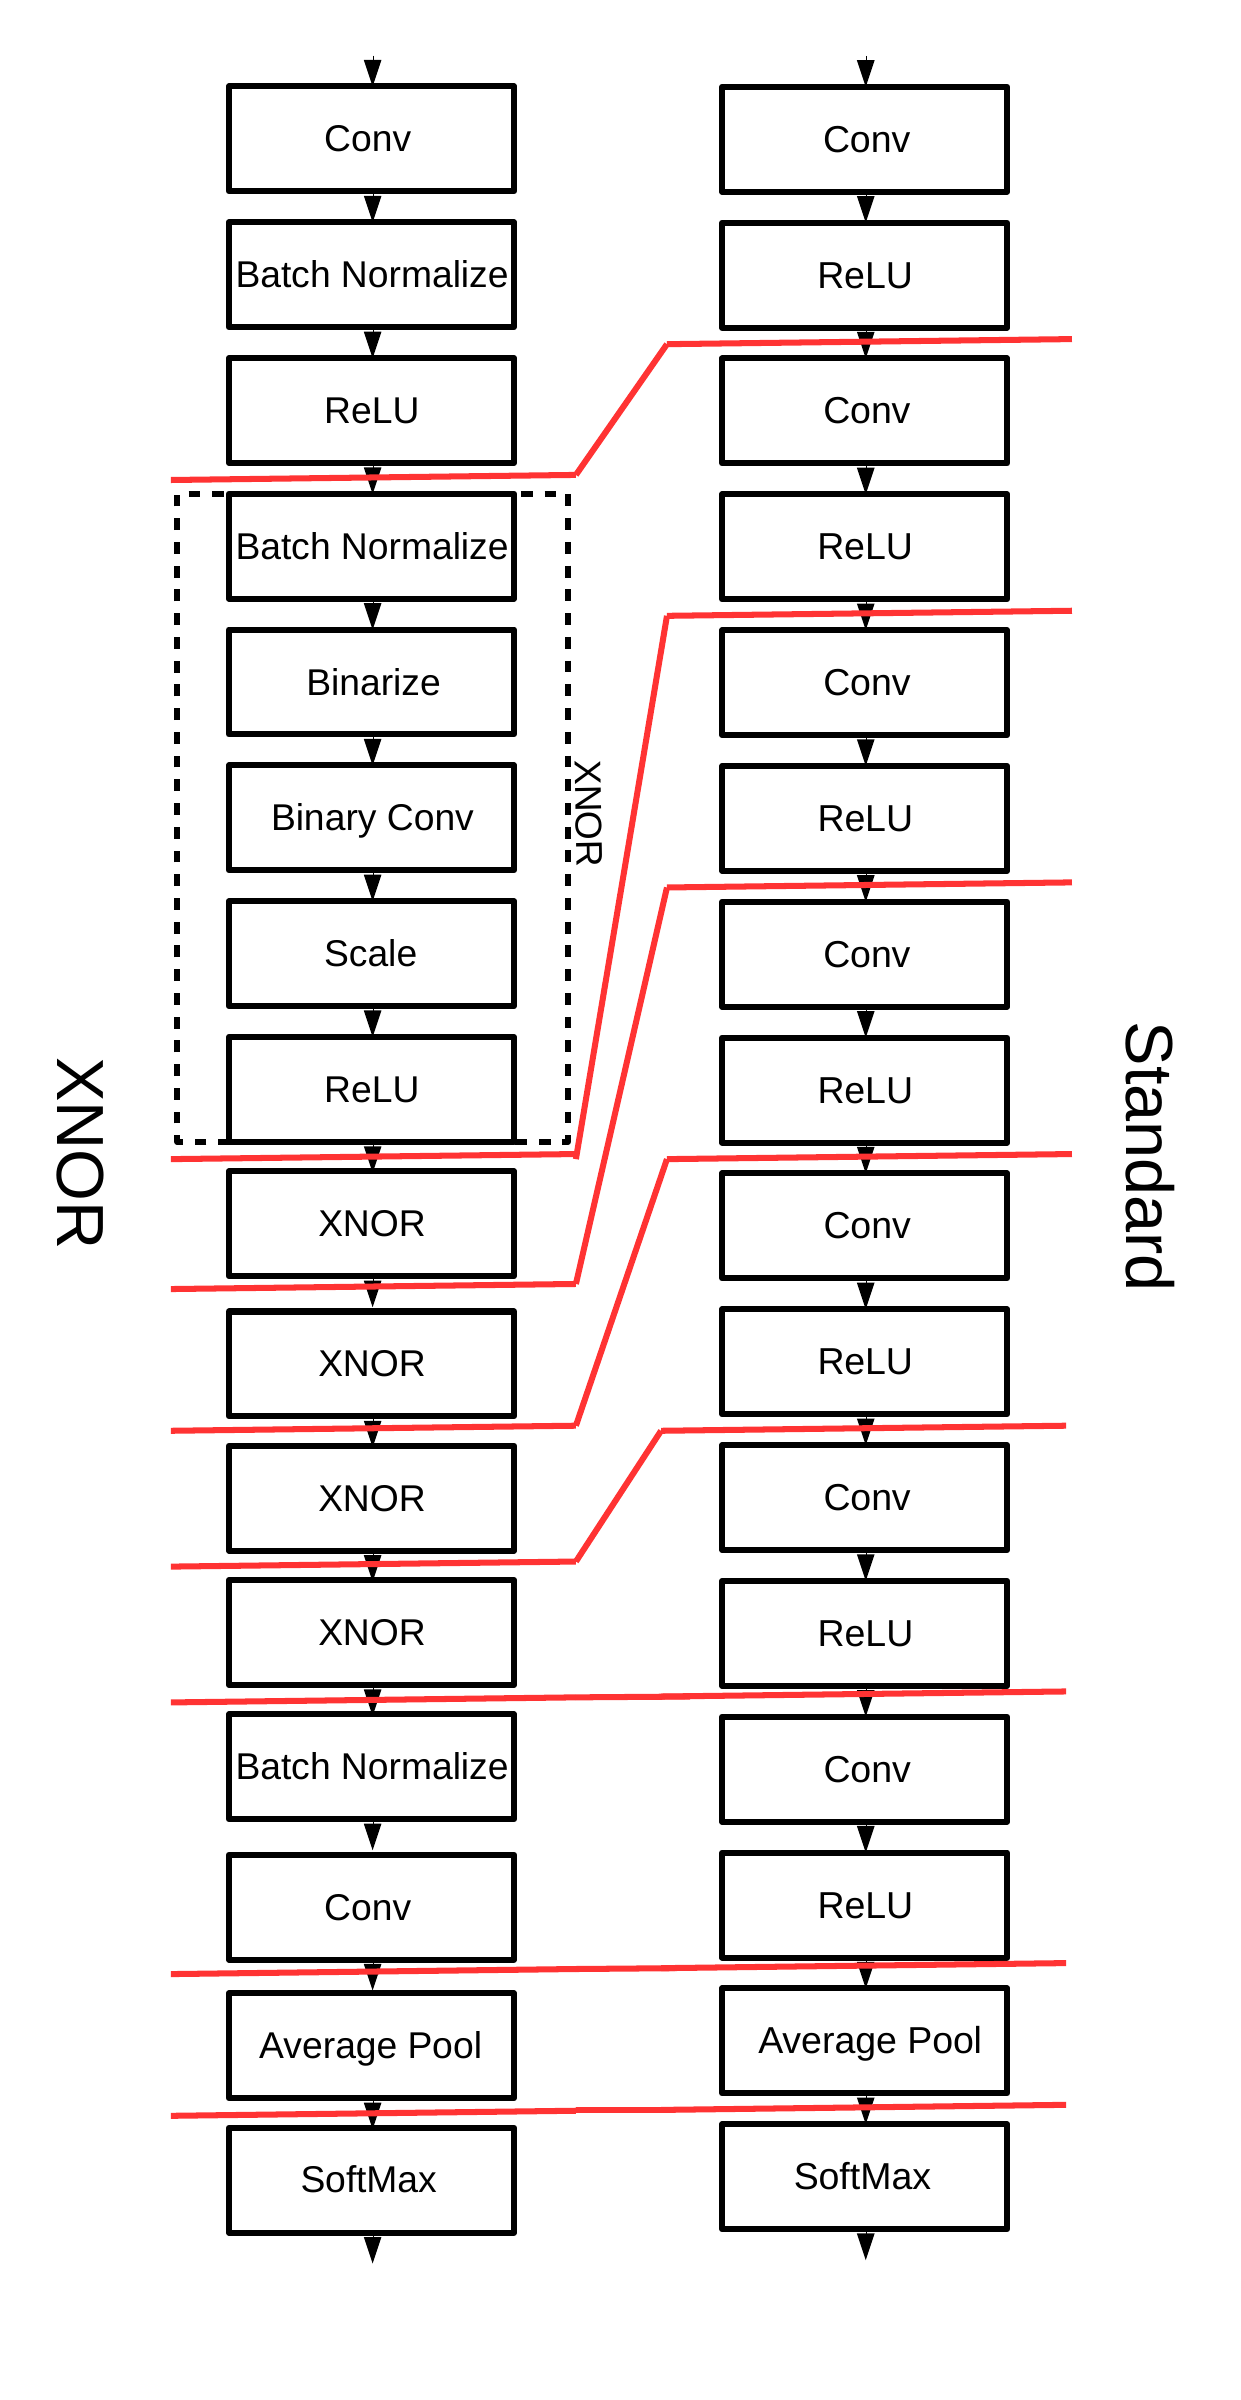

Conv
Conv
Batch Normalize
ReLU
ReLU
Conv
Batch Normalize
ReLU
Binarize
Conv
XNOR
Binary Conv
ReLU
Scale
Conv
ReLU
ReLU
XNOR
Standard
XNOR
Conv
ReLU
XNOR
Conv
XNOR
XNOR
ReLU
Batch Normalize
Conv
ReLU
Conv
Average Pool
Average Pool
SoftMax
SoftMax